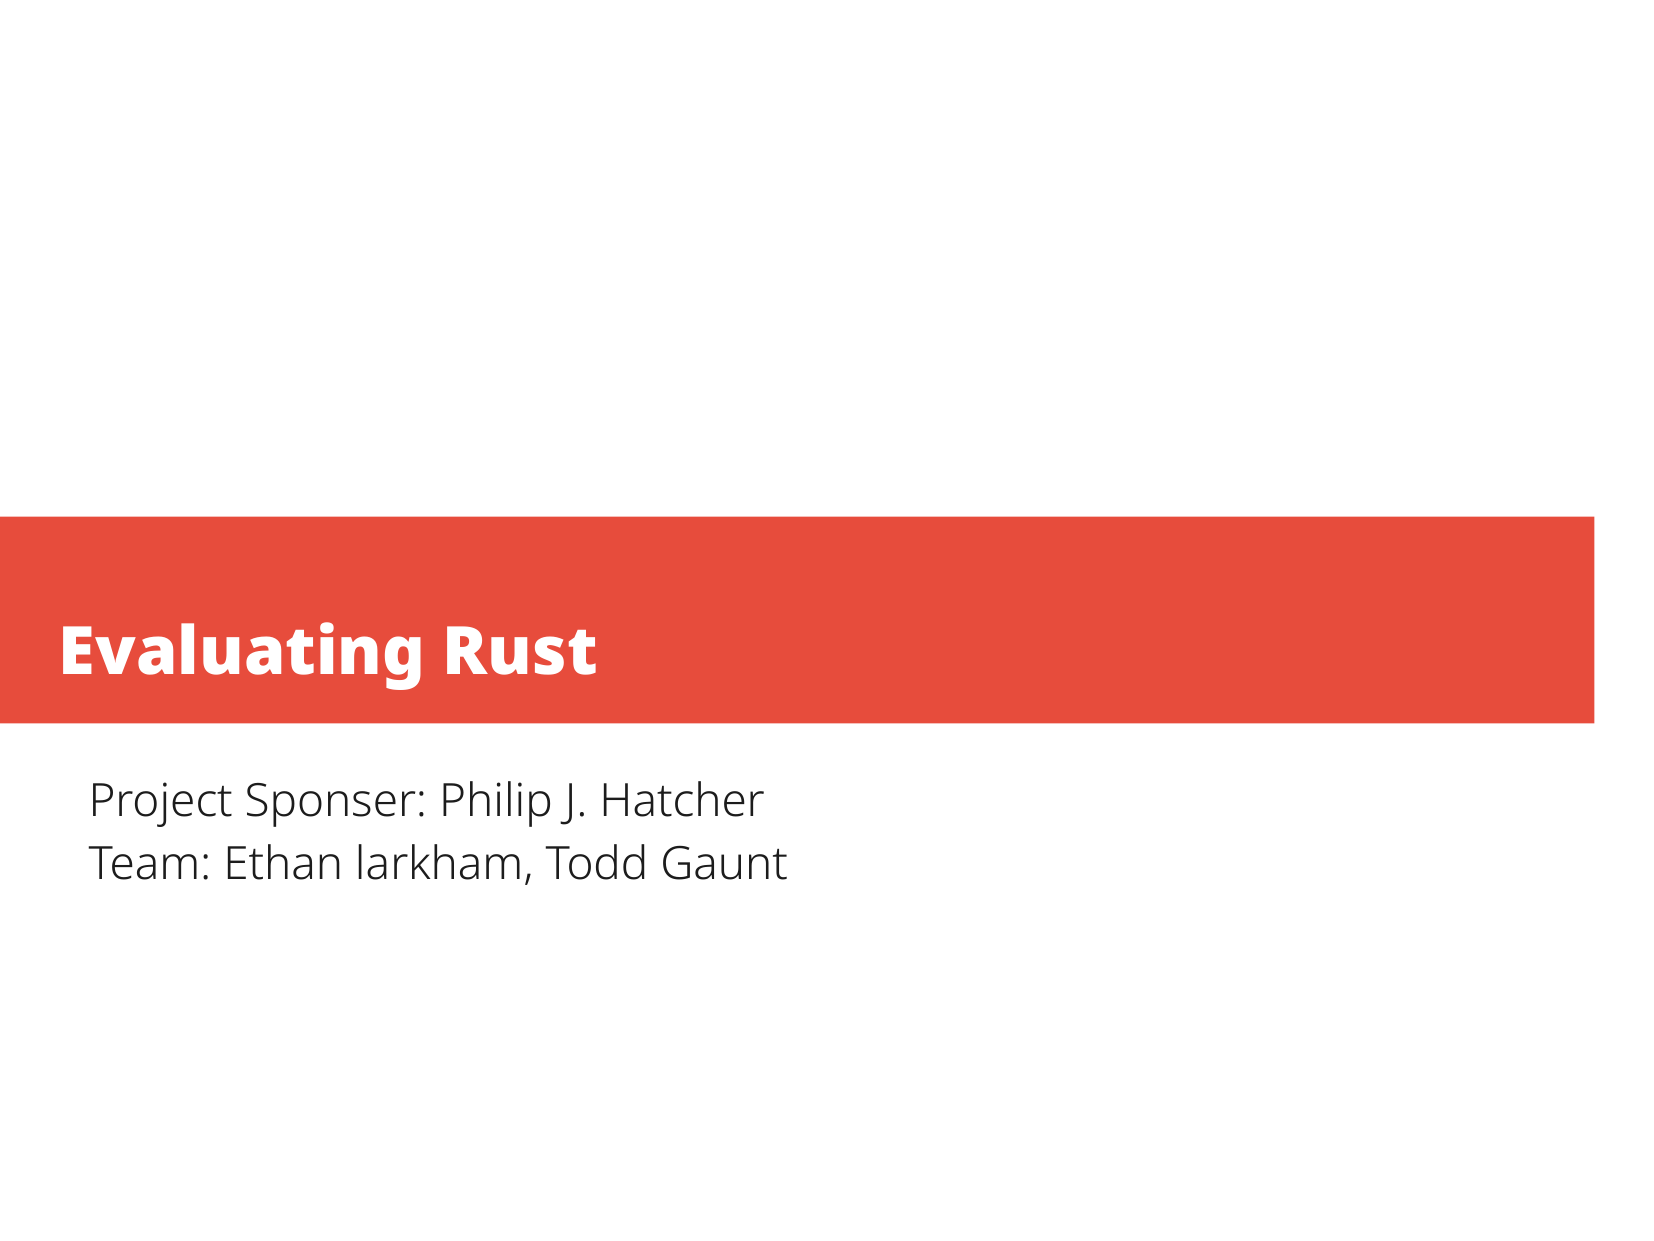

# Evaluating Rust
Project Sponser: Philip J. Hatcher
Team: Ethan larkham, Todd Gaunt